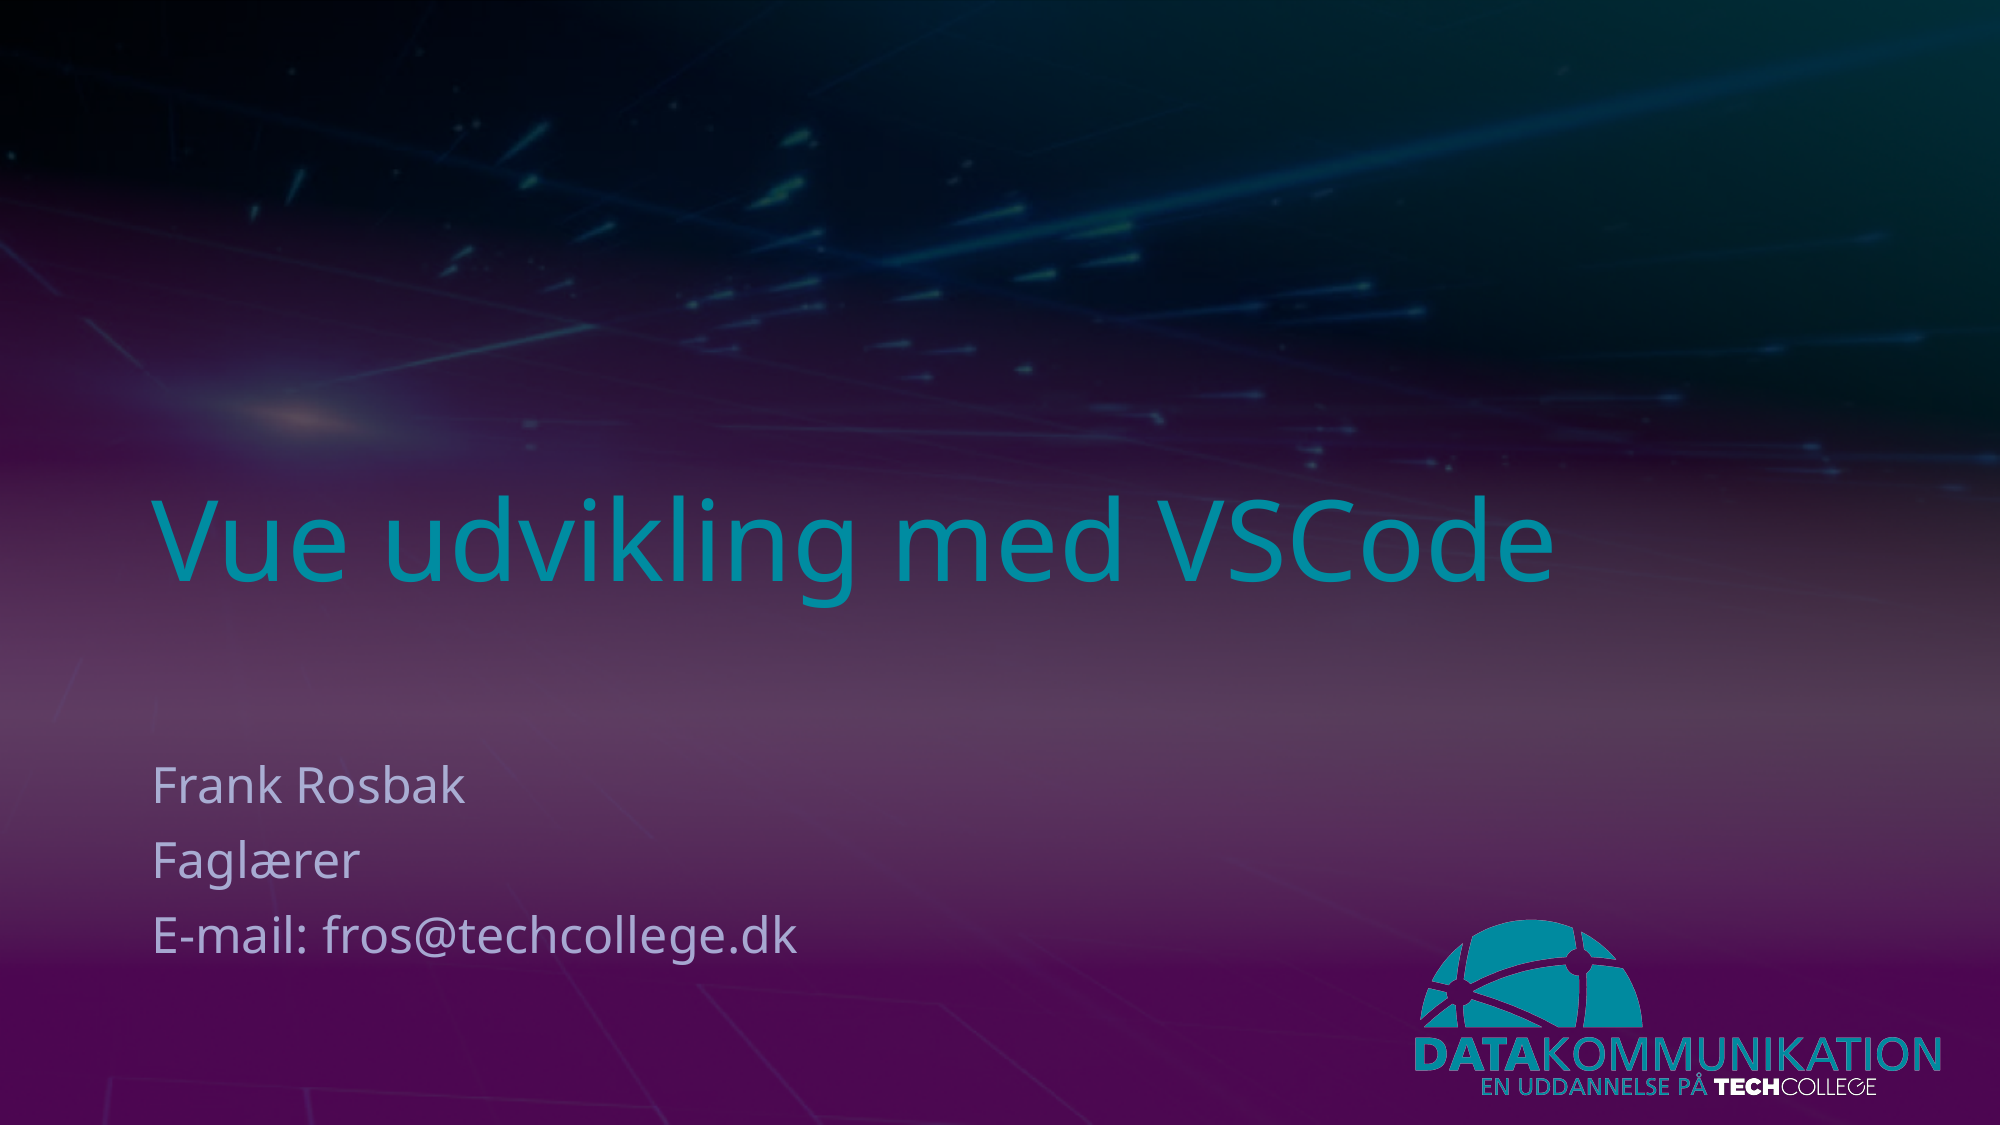

# Vue udvikling med VSCode
Frank Rosbak
Faglærer
E-mail: fros@techcollege.dk